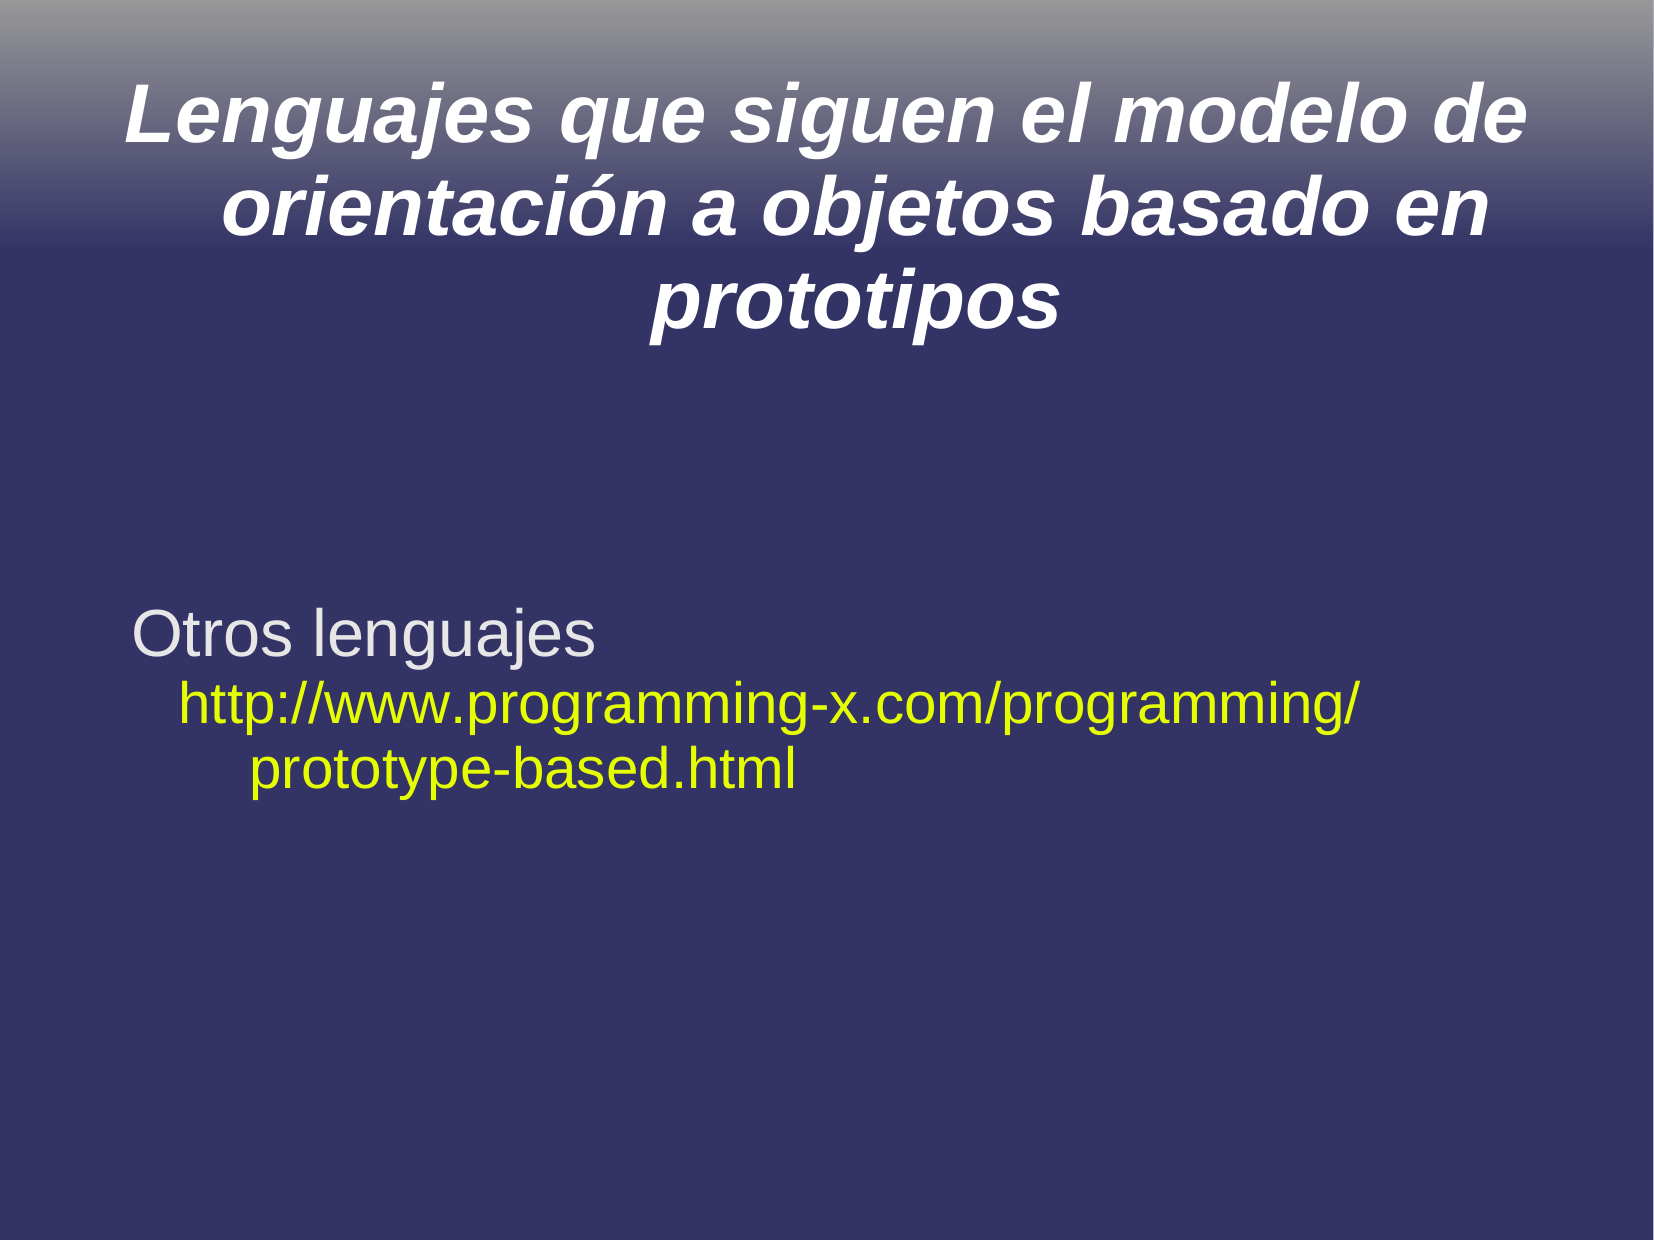

# Lenguajes que siguen el modelo de orientación a objetos basado en prototipos
Otros lenguajes
http://www.programming-x.com/programming/prototype-based.html